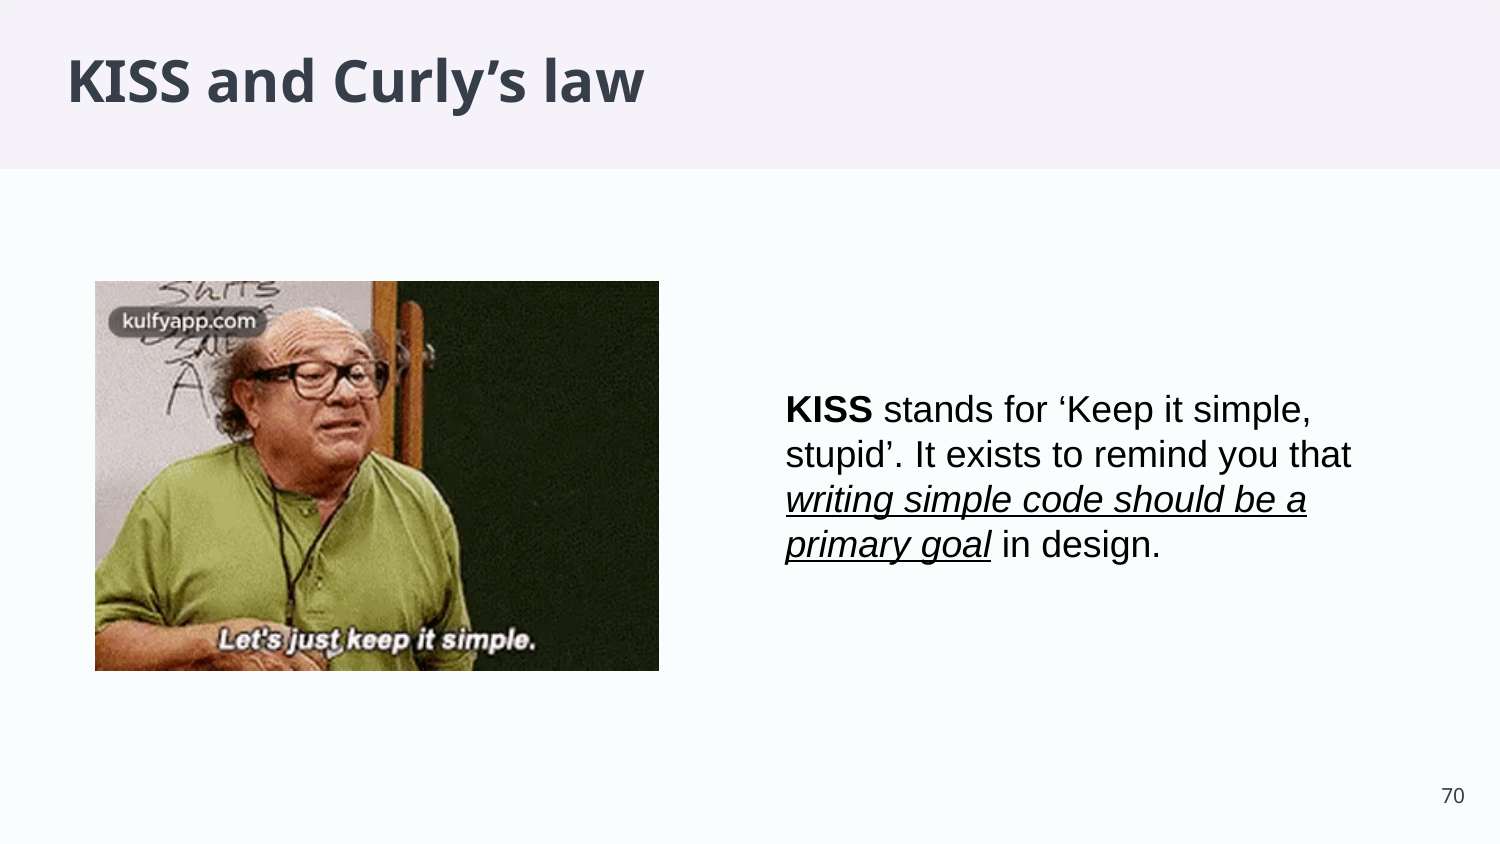

# KISS and Curly’s law
KISS stands for ‘Keep it simple, stupid’. It exists to remind you that writing simple code should be a primary goal in design.